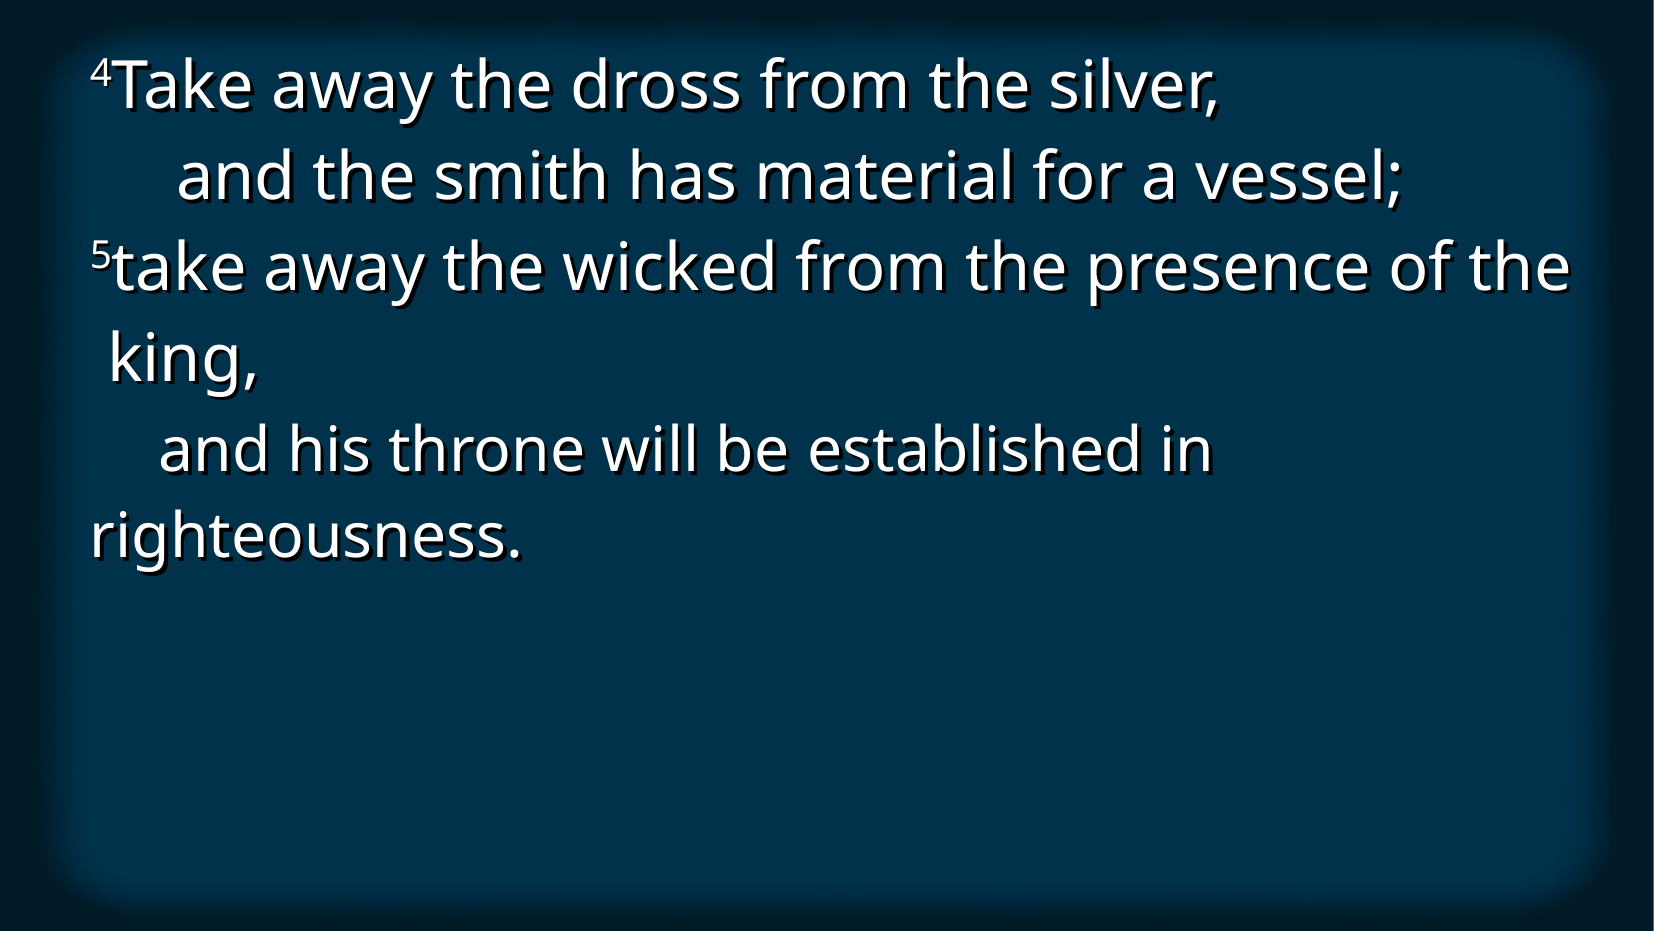

4Take away the dross from the silver,
 and the smith has material for a vessel;
5take away the wicked from the presence of the
 king,
 and his throne will be established in righteousness.